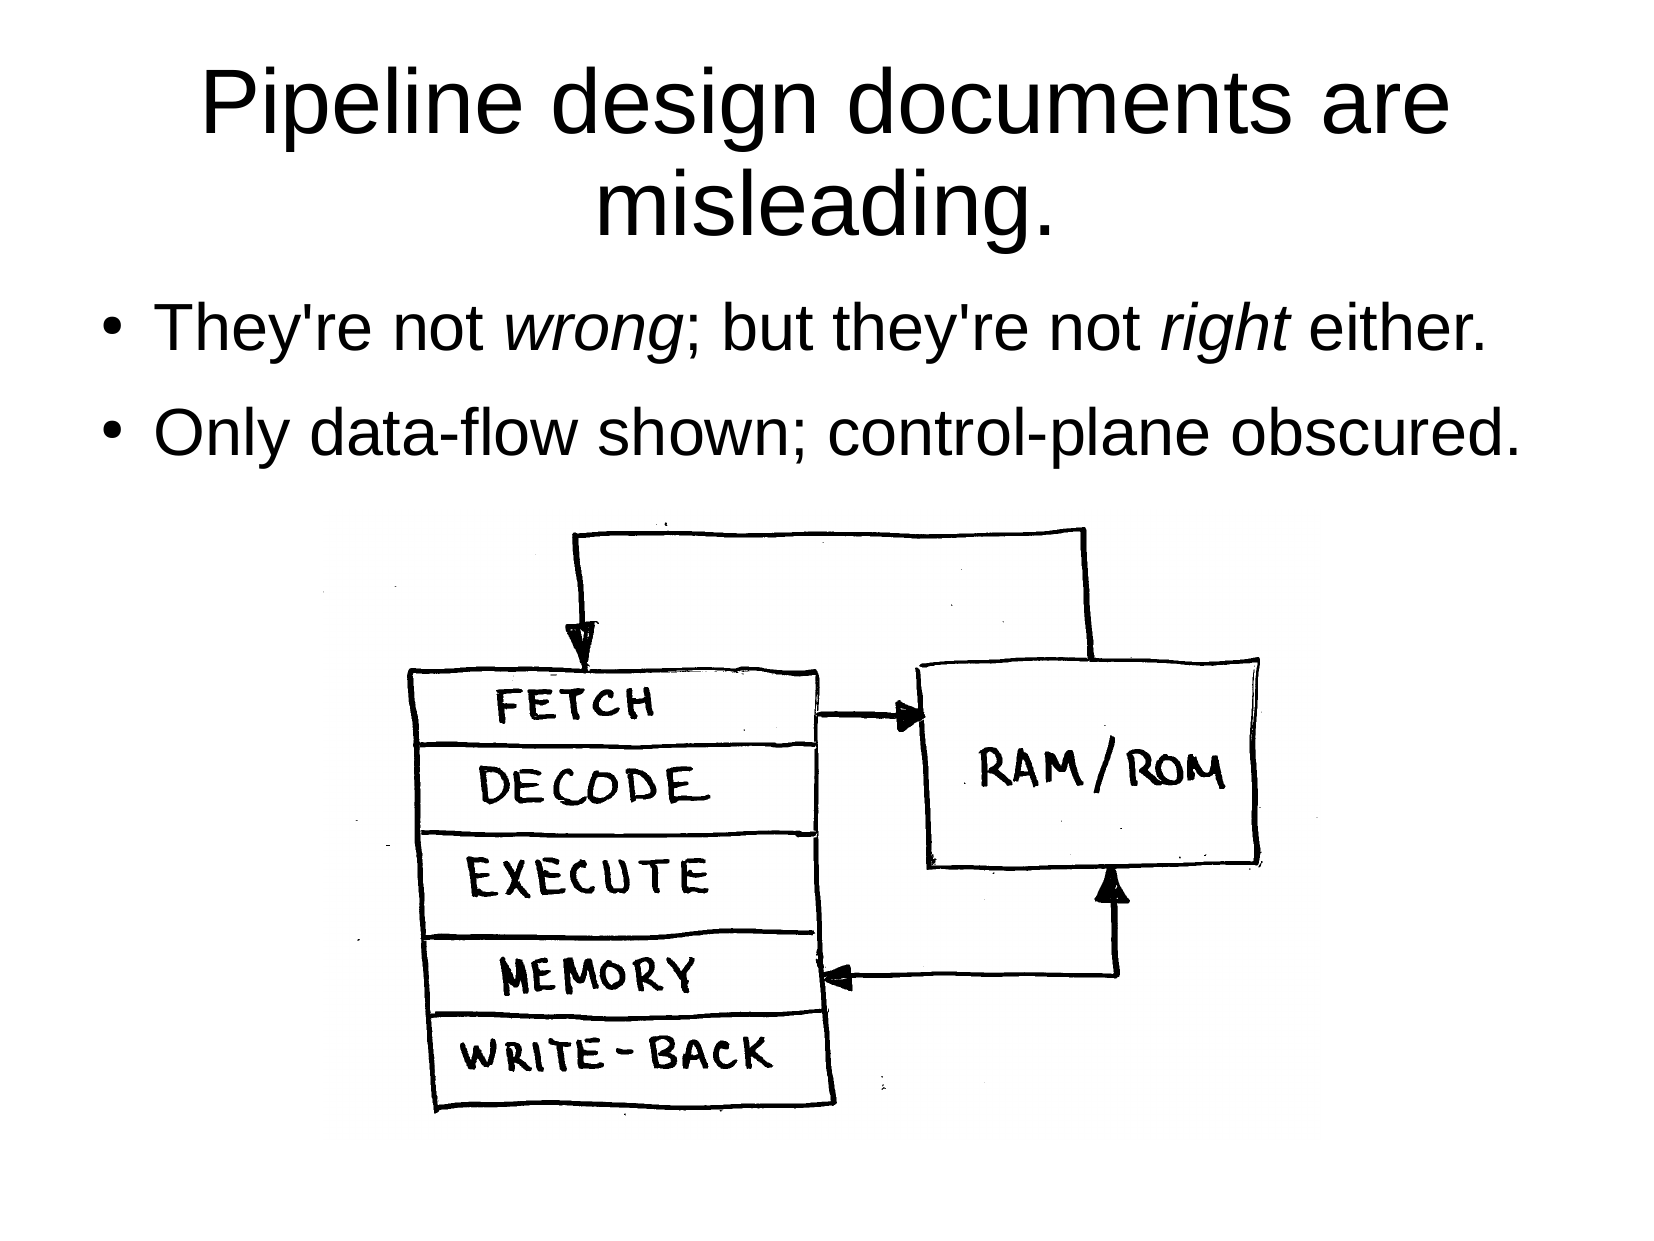

# Pipeline design documents are misleading.
They're not wrong; but they're not right either.
Only data-flow shown; control-plane obscured.